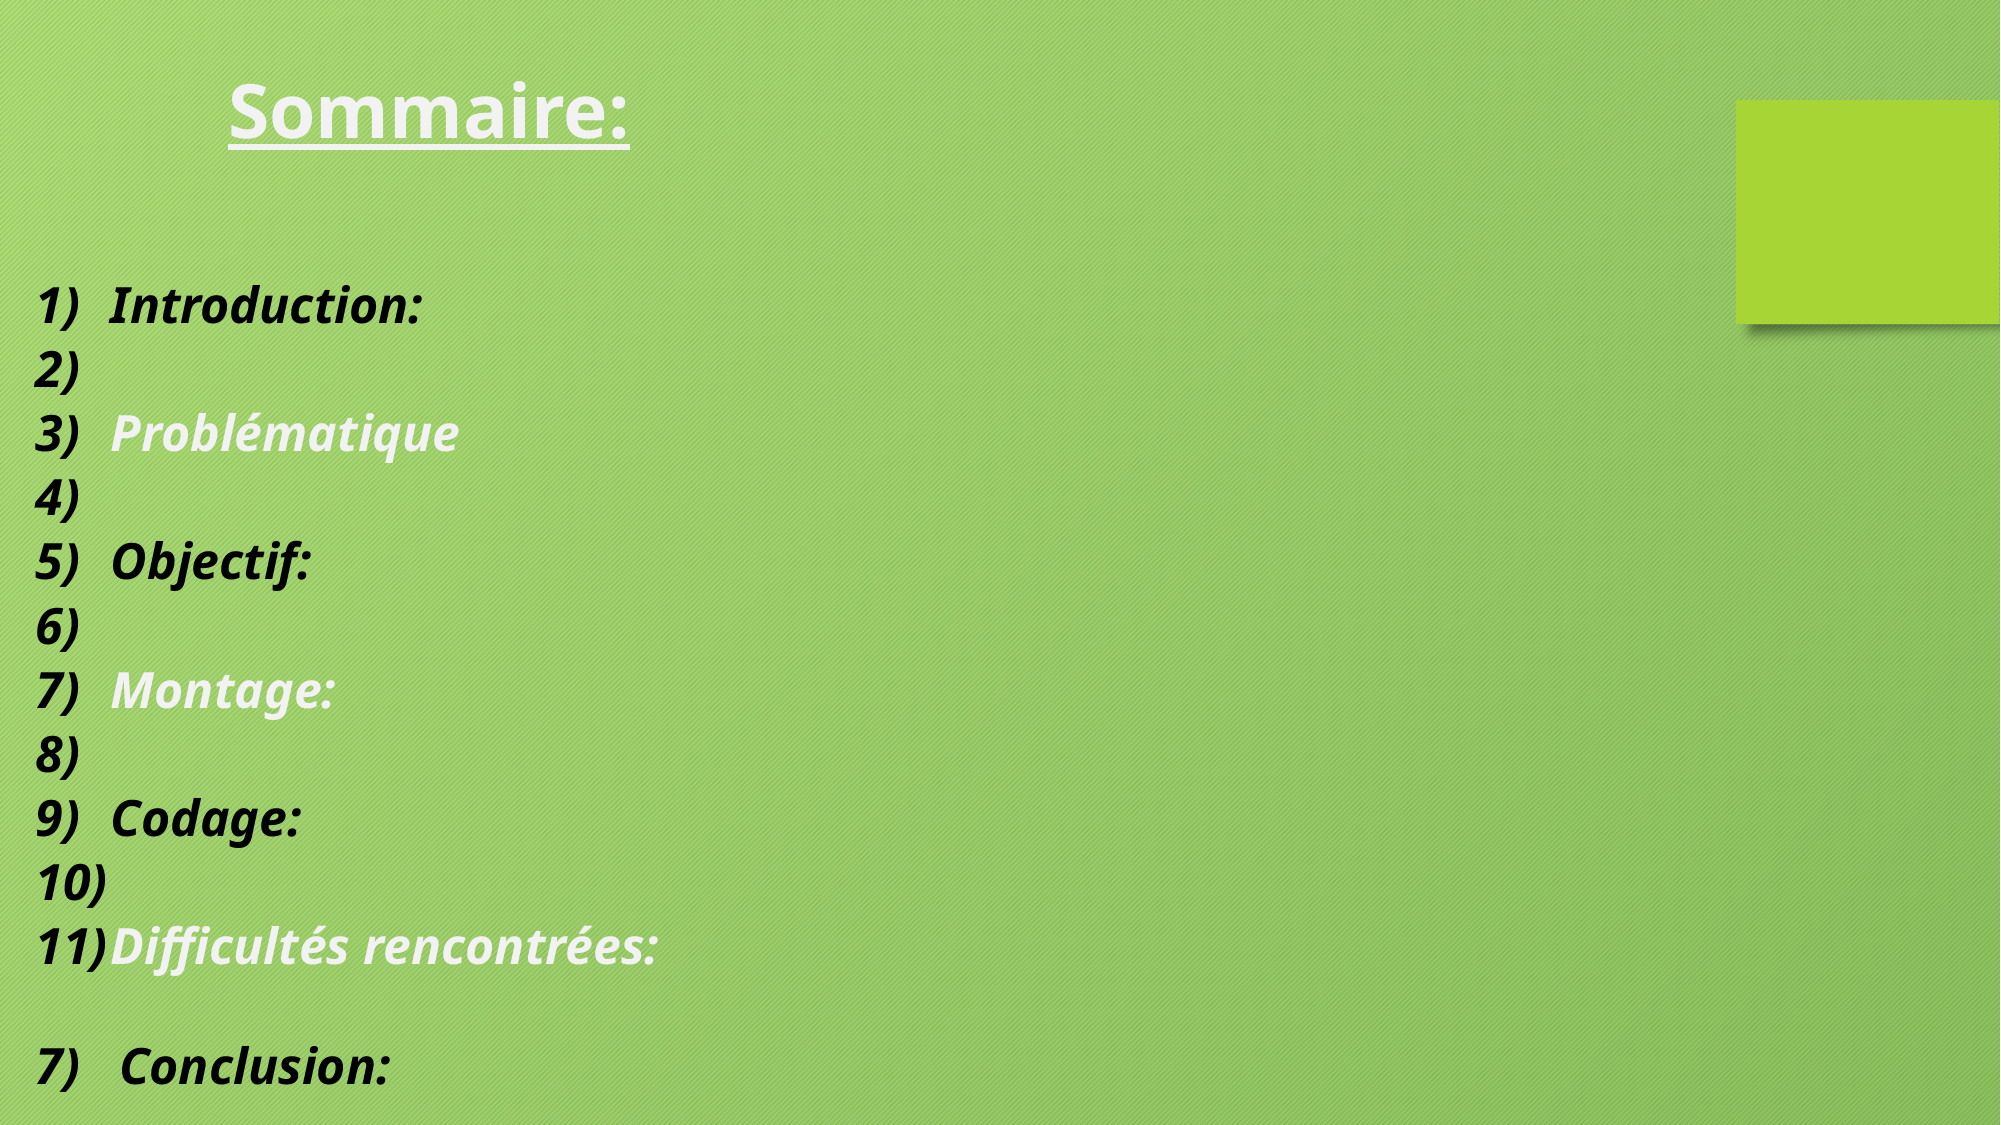

Sommaire:
Introduction:
Problématique
Objectif:
Montage:
Codage:
Difficultés rencontrées:
7) Conclusion: